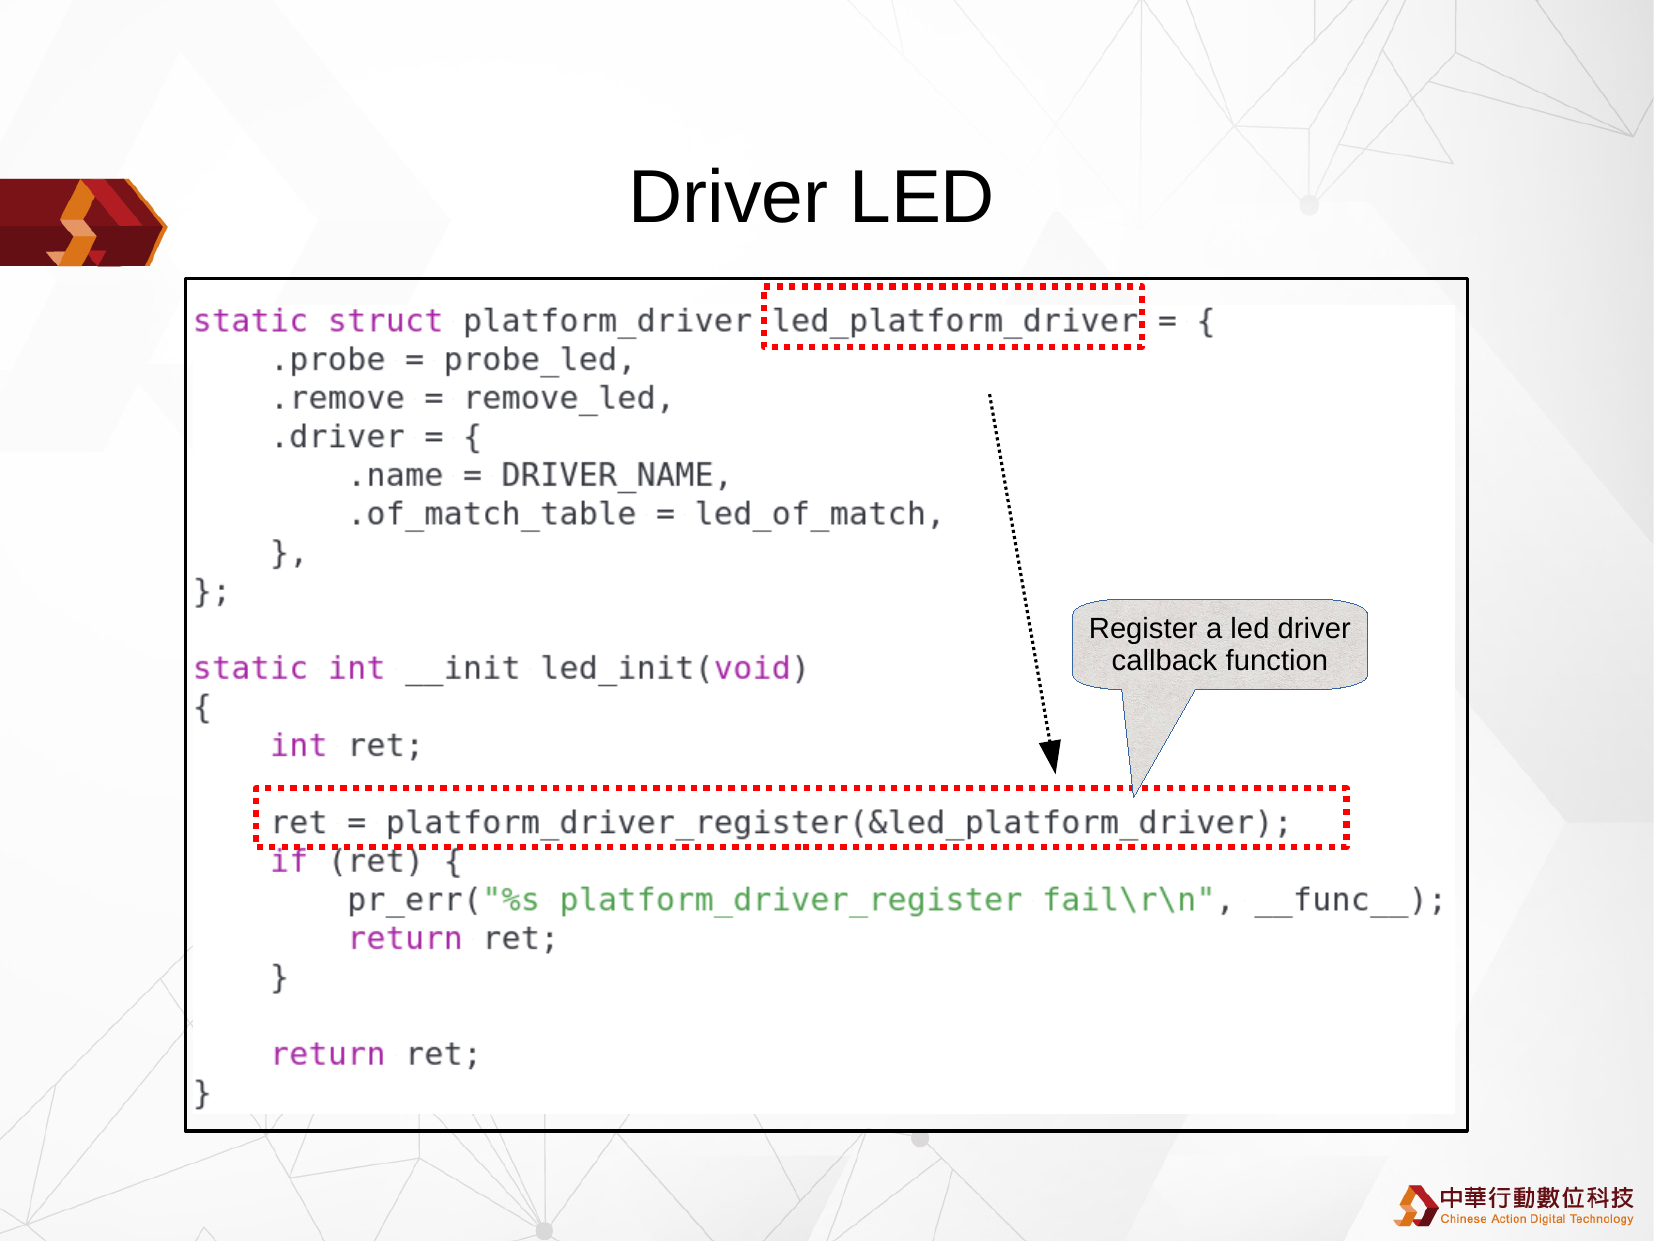

# Driver LED
Register a led driver
callback function